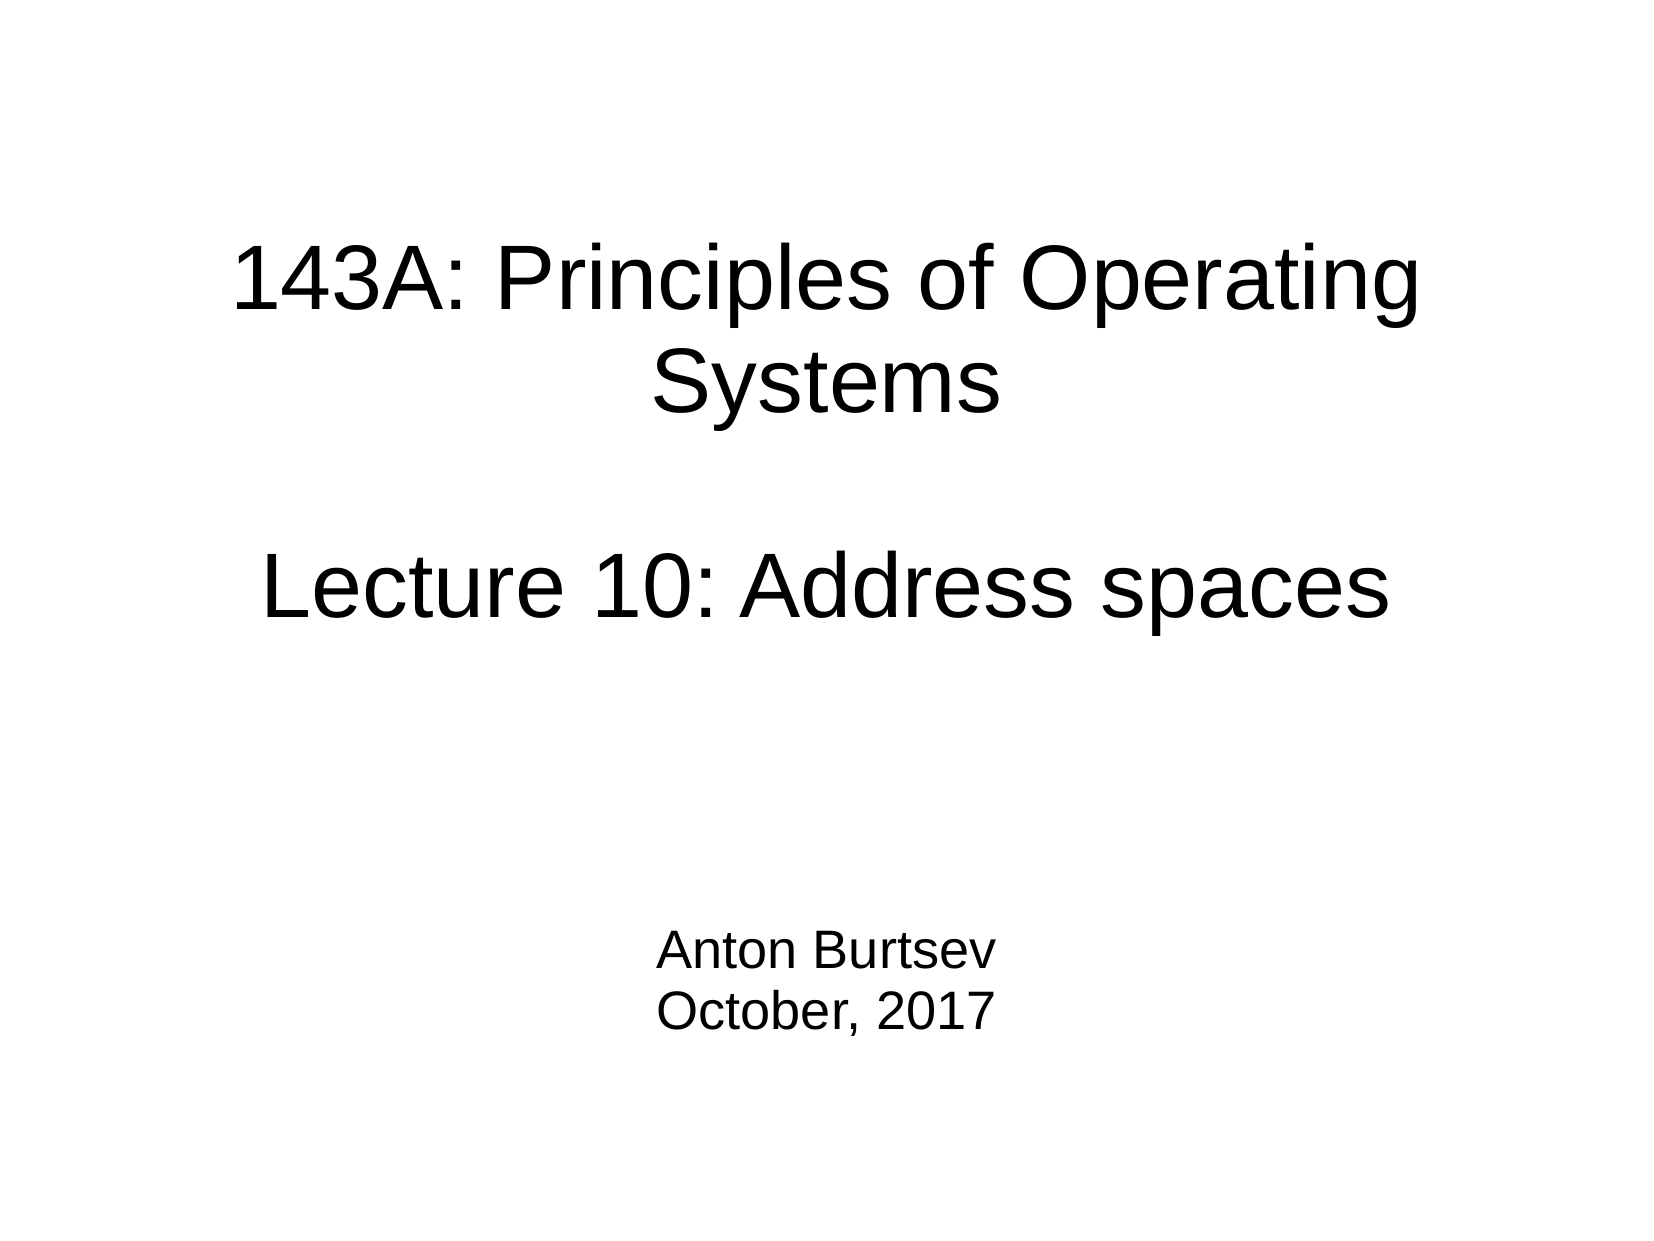

# 143A: Principles of Operating Systems Lecture 10: Address spaces
Anton Burtsev
October, 2017